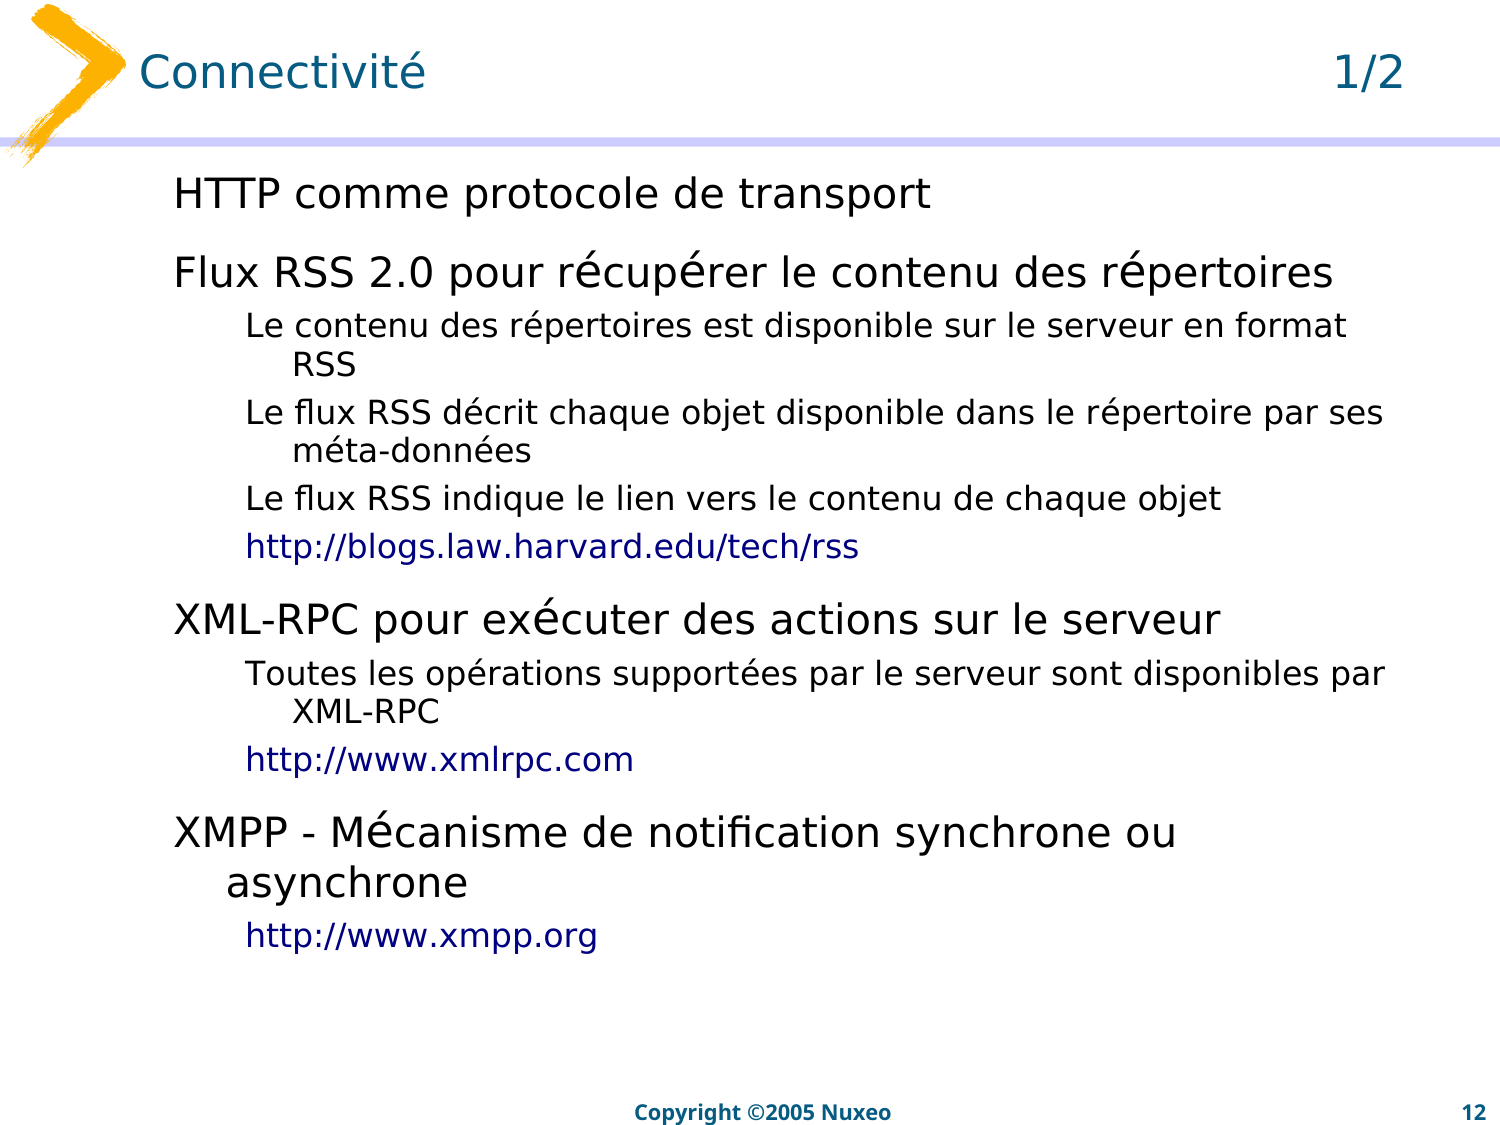

# Connectivité			 1/2
HTTP comme protocole de transport
Flux RSS 2.0 pour récupérer le contenu des répertoires
Le contenu des répertoires est disponible sur le serveur en format RSS
Le flux RSS décrit chaque objet disponible dans le répertoire par ses méta-données
Le flux RSS indique le lien vers le contenu de chaque objet
http://blogs.law.harvard.edu/tech/rss
XML-RPC pour exécuter des actions sur le serveur
Toutes les opérations supportées par le serveur sont disponibles par XML-RPC
http://www.xmlrpc.com
XMPP - Mécanisme de notification synchrone ou asynchrone
http://www.xmpp.org